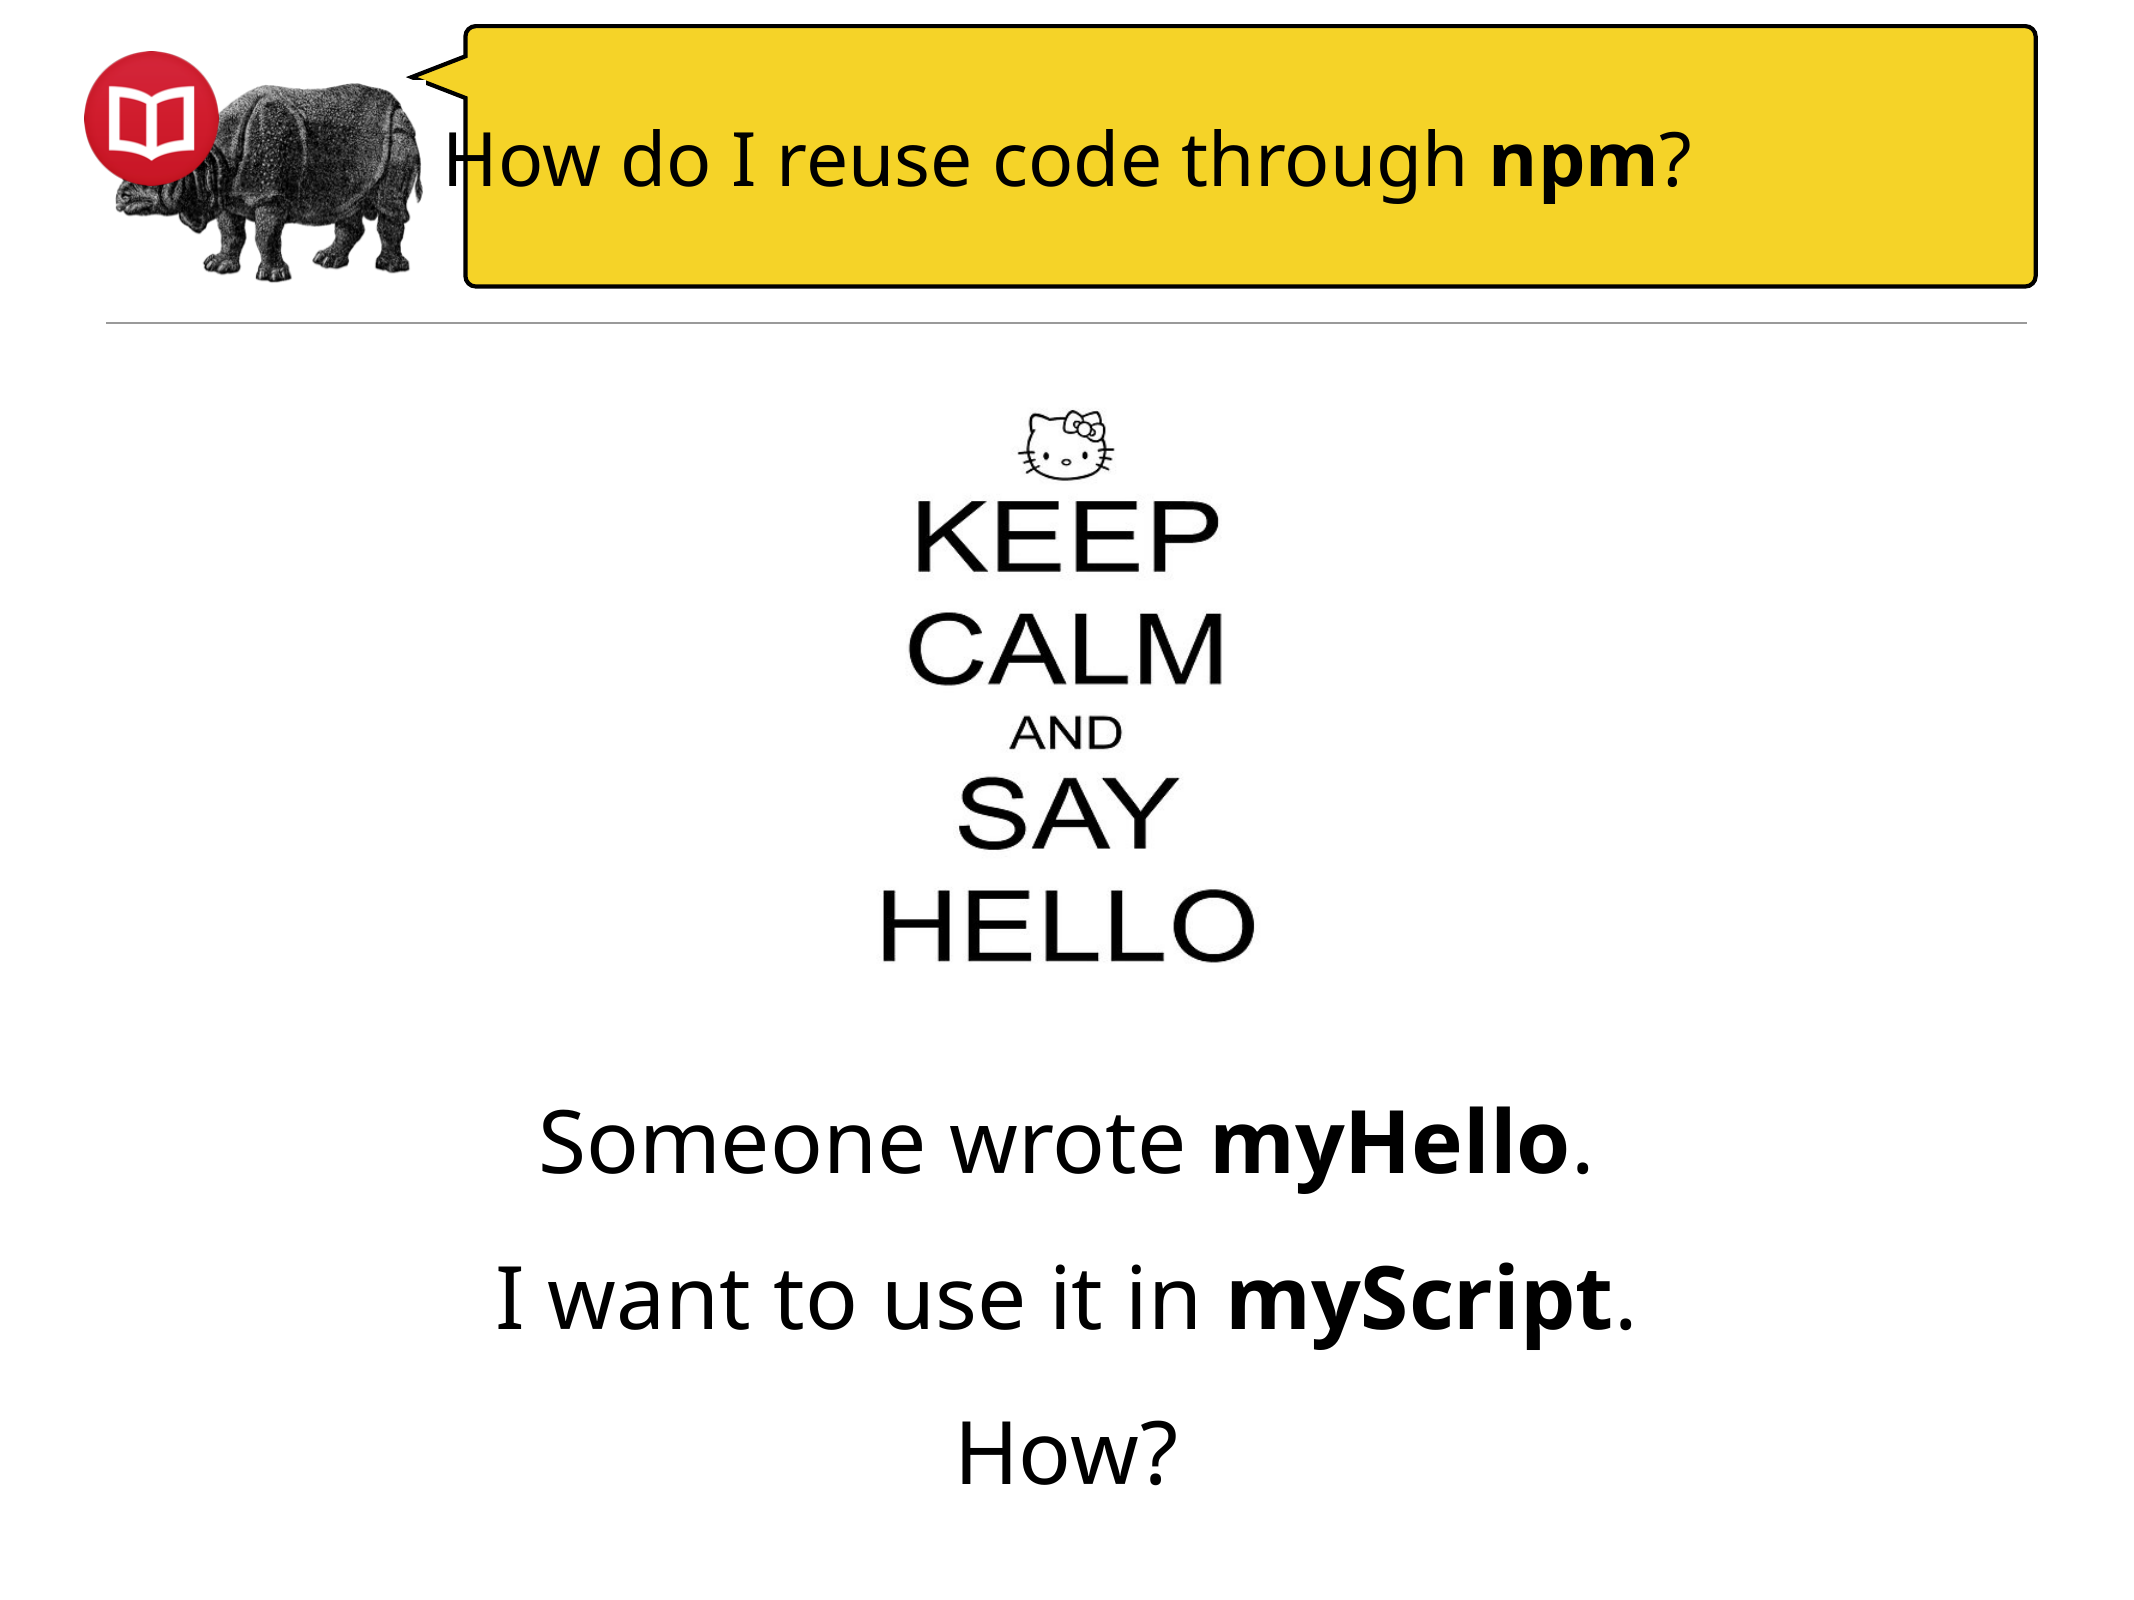

How do I reuse code through npm?
Someone wrote myHello.
I want to use it in myScript.
How?